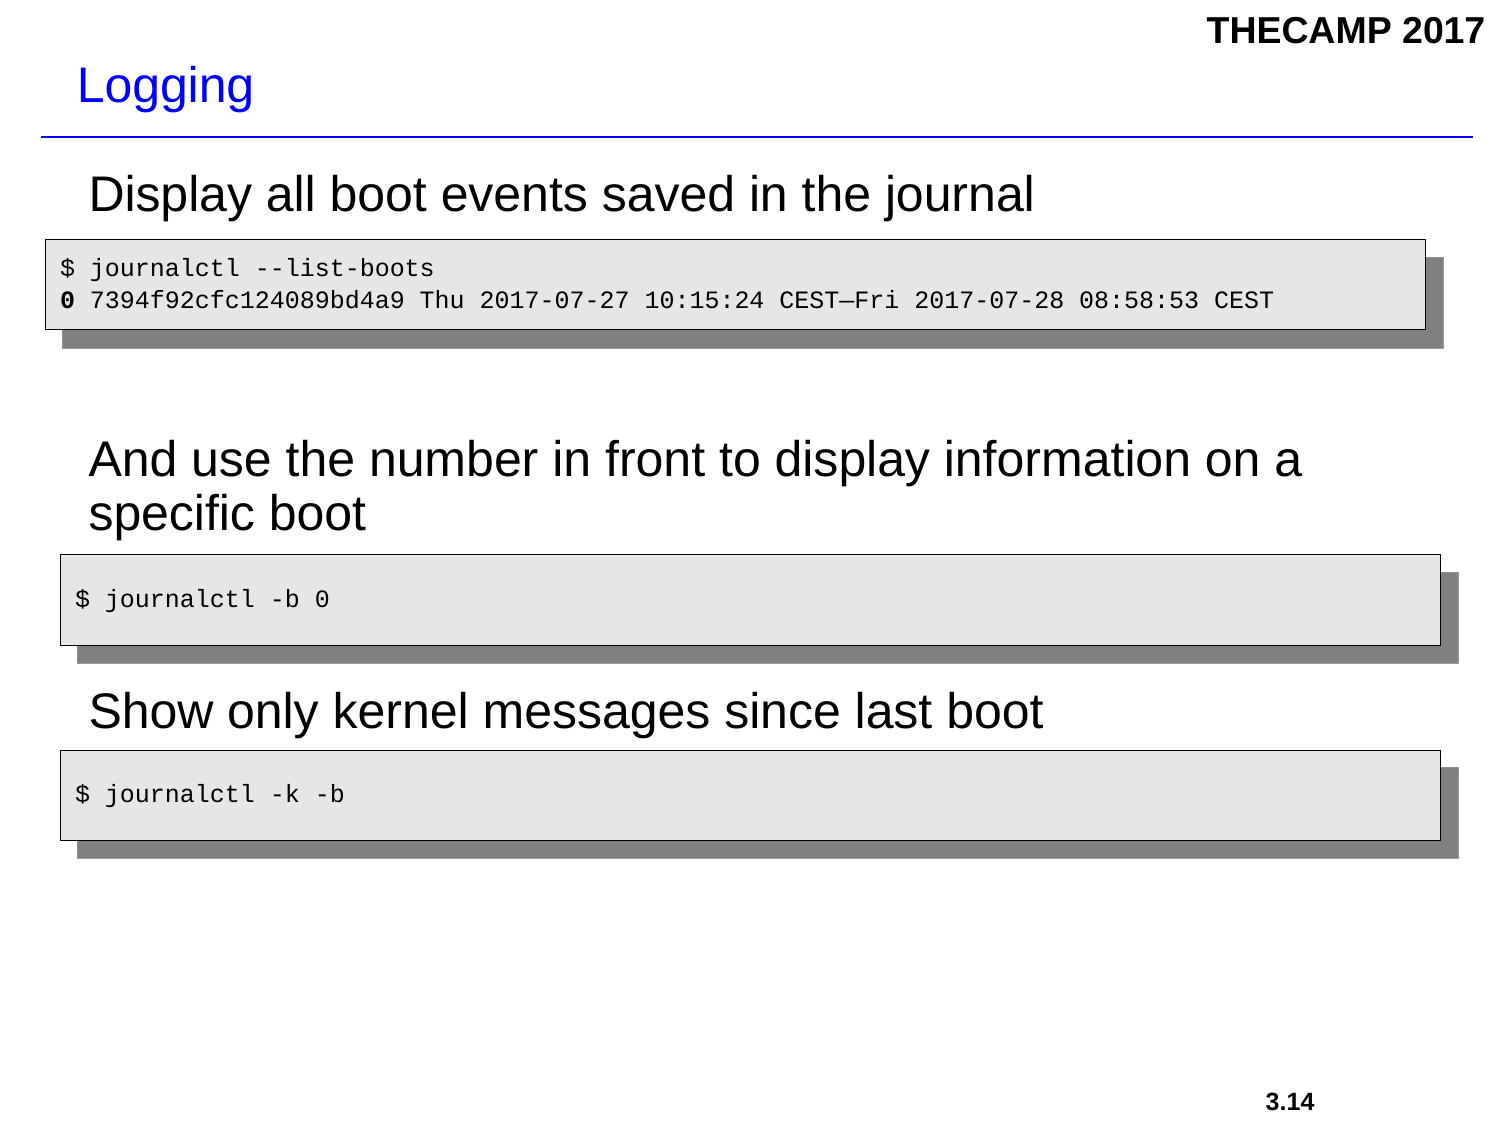

# Logging
Display all boot events saved in the journal
And use the number in front to display information on a specific boot
Show only kernel messages since last boot
 $ journalctl --list-boots
 0 7394f92cfc124089bd4a9 Thu 2017-07-27 10:15:24 CEST—Fri 2017-07-28 08:58:53 CEST
 $ journalctl -b 0
 $ journalctl -k -b